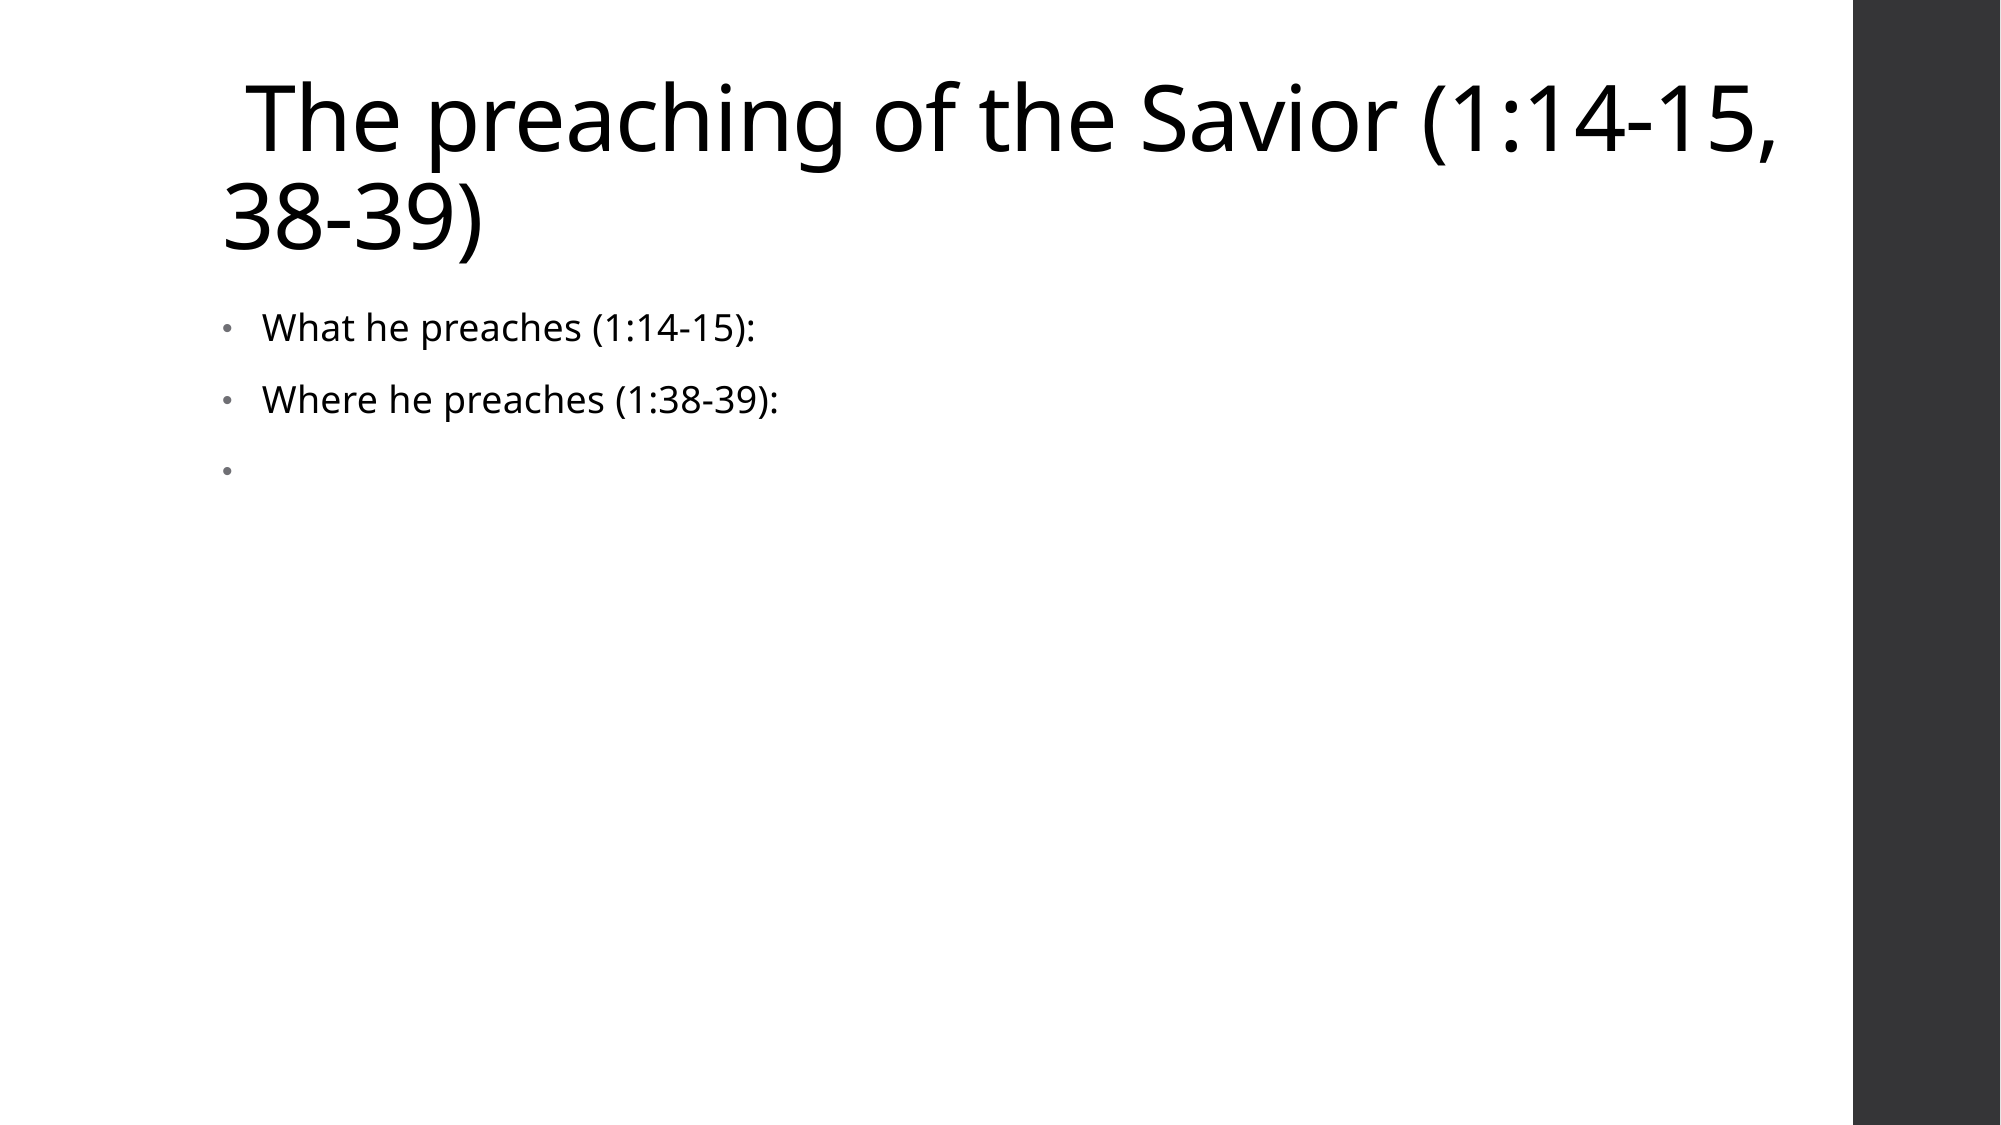

# The preaching of the Savior (1:14-15, 38-39)
 What he preaches (1:14-15):
 Where he preaches (1:38-39):